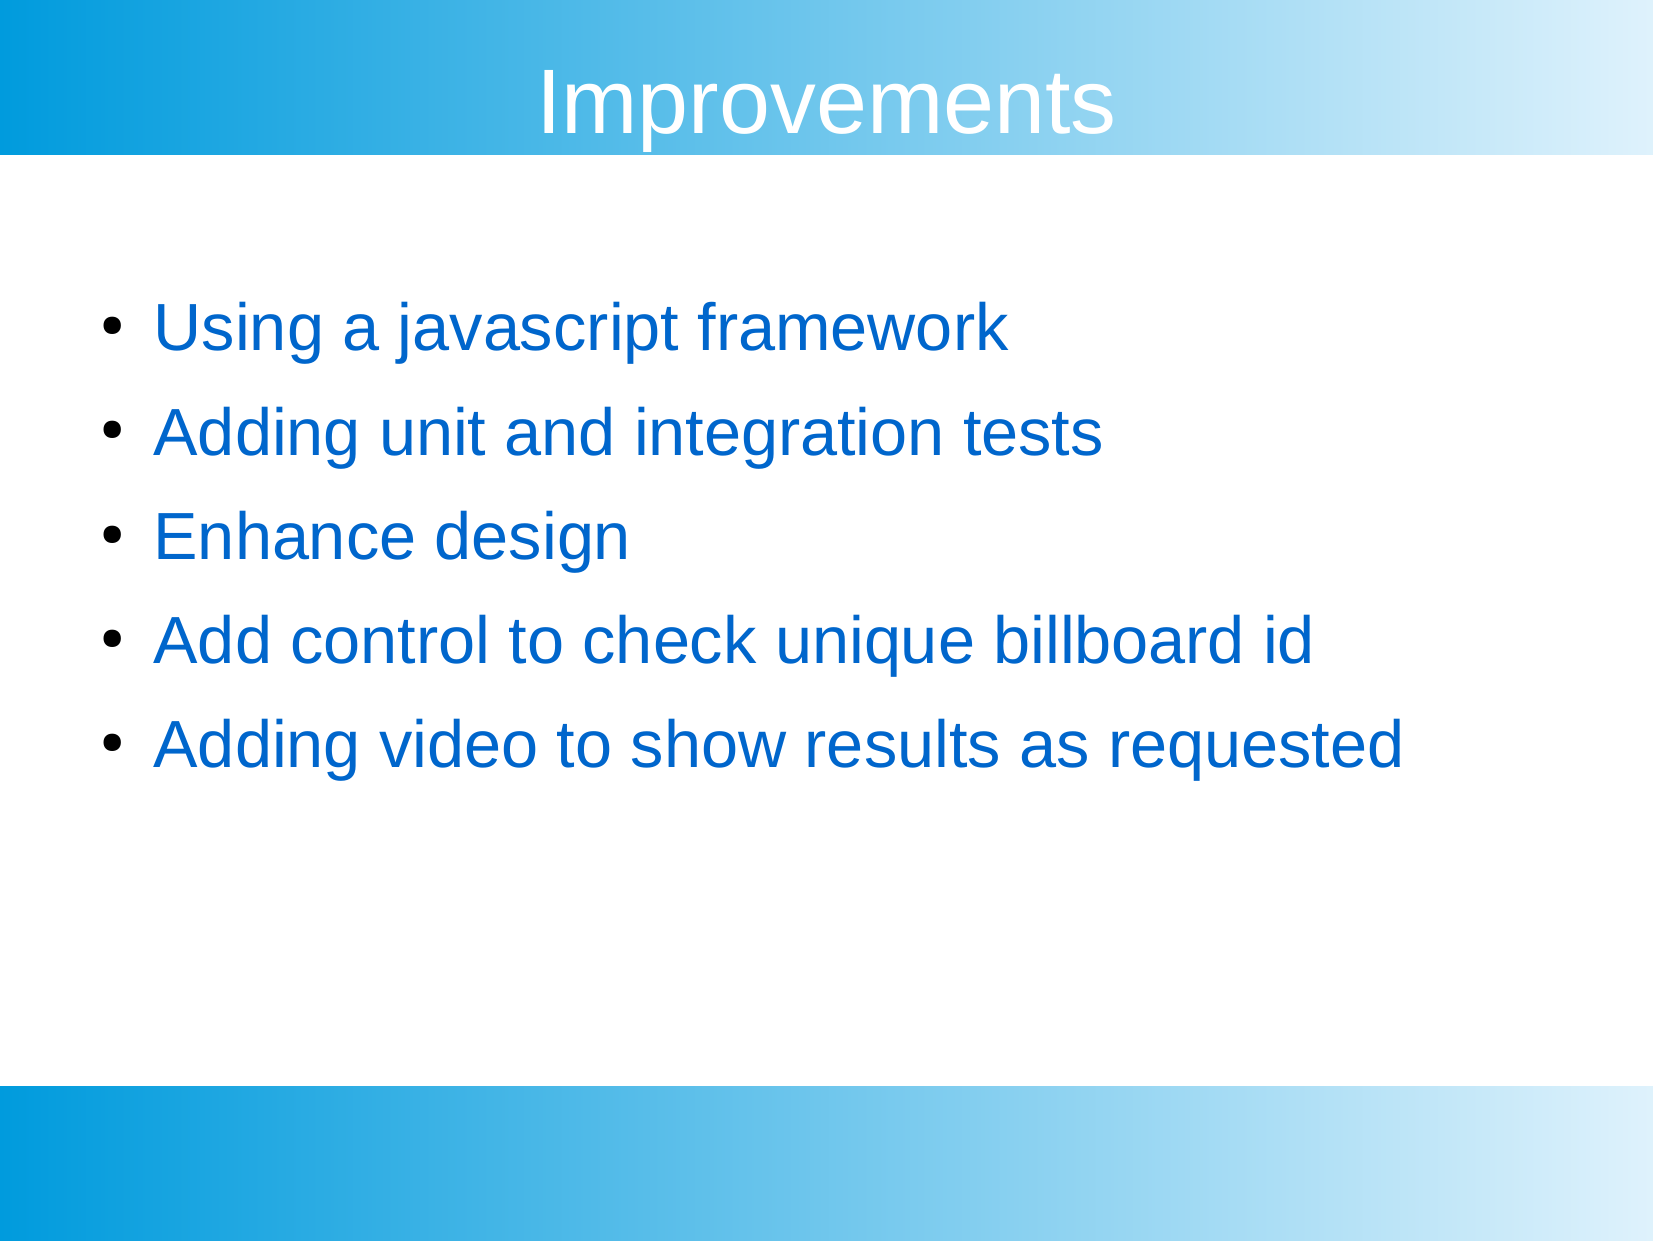

# Improvements
Using a javascript framework
Adding unit and integration tests
Enhance design
Add control to check unique billboard id
Adding video to show results as requested